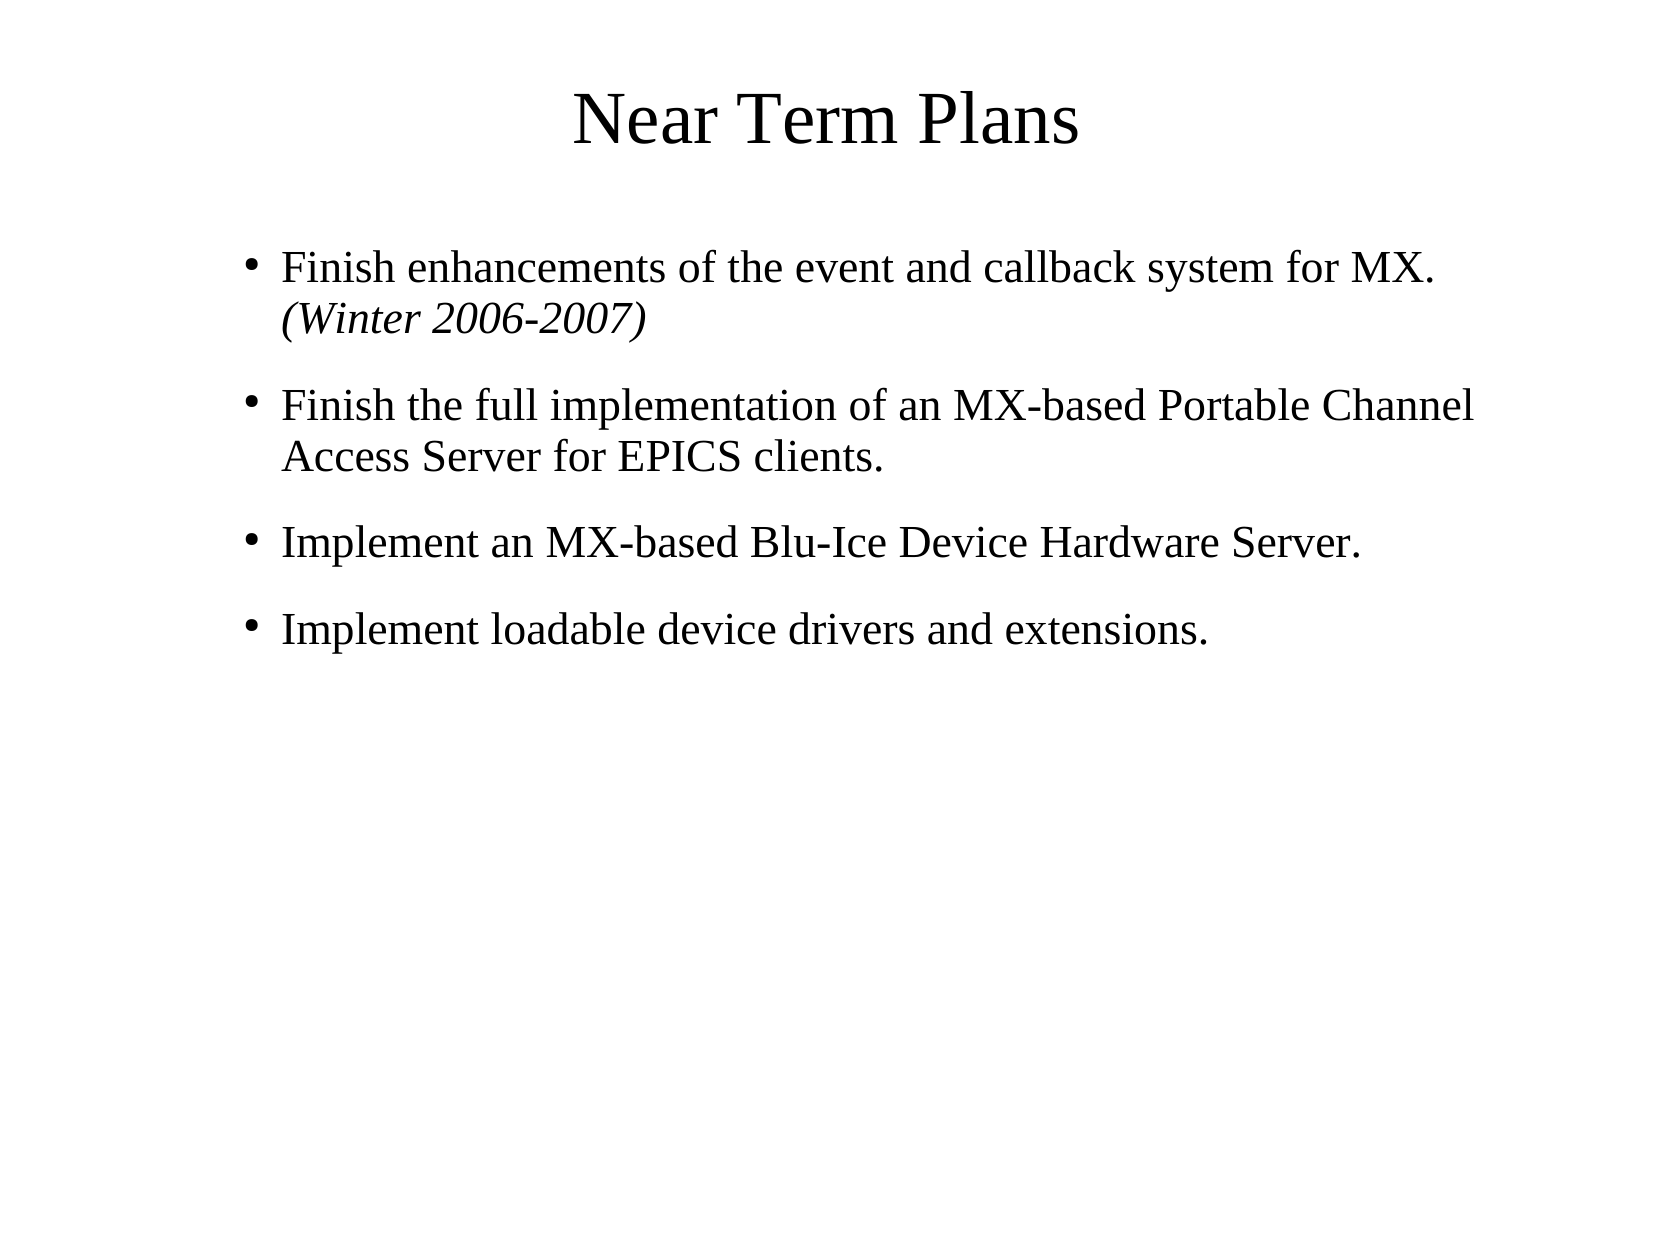

Near Term Plans
Finish enhancements of the event and callback system for MX. (Winter 2006-2007)
Finish the full implementation of an MX-based Portable Channel Access Server for EPICS clients.
Implement an MX-based Blu-Ice Device Hardware Server.
Implement loadable device drivers and extensions.